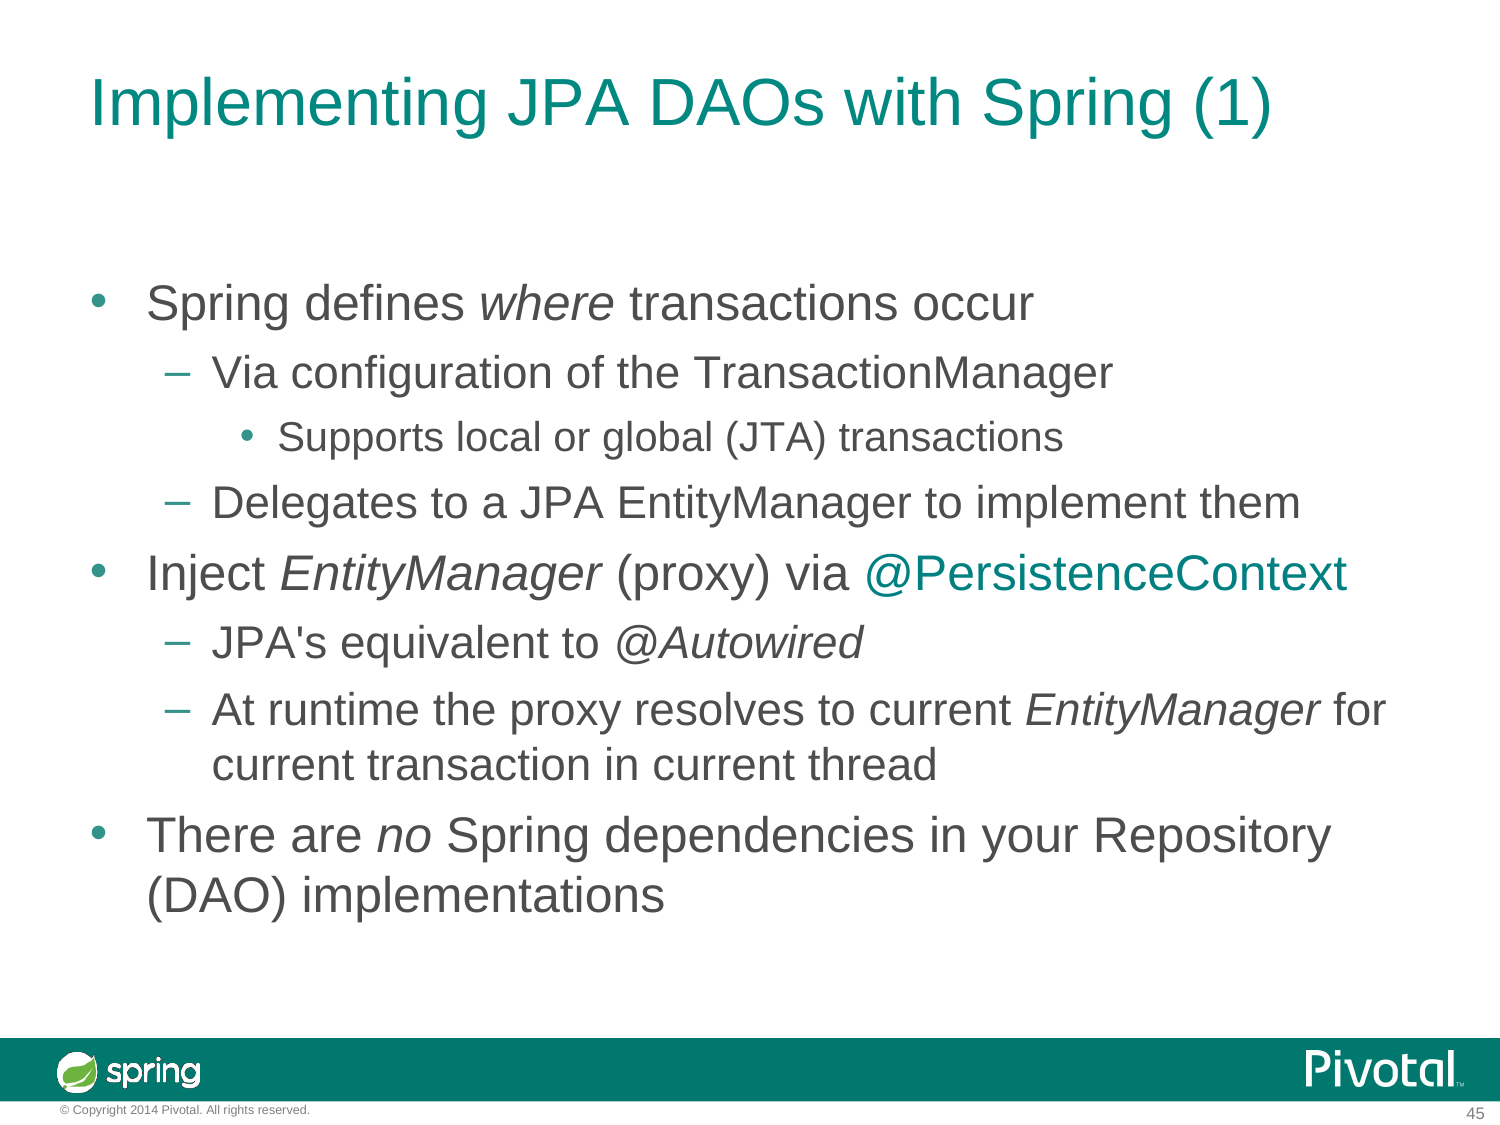

# Implementing JPA DAOs with Spring (1)
Spring defines where transactions occur
Via configuration of the TransactionManager
Supports local or global (JTA) transactions
Delegates to a JPA EntityManager to implement them
Inject EntityManager (proxy) via @PersistenceContext
JPA's equivalent to @Autowired
At runtime the proxy resolves to current EntityManager for current transaction in current thread
There are no Spring dependencies in your Repository (DAO) implementations